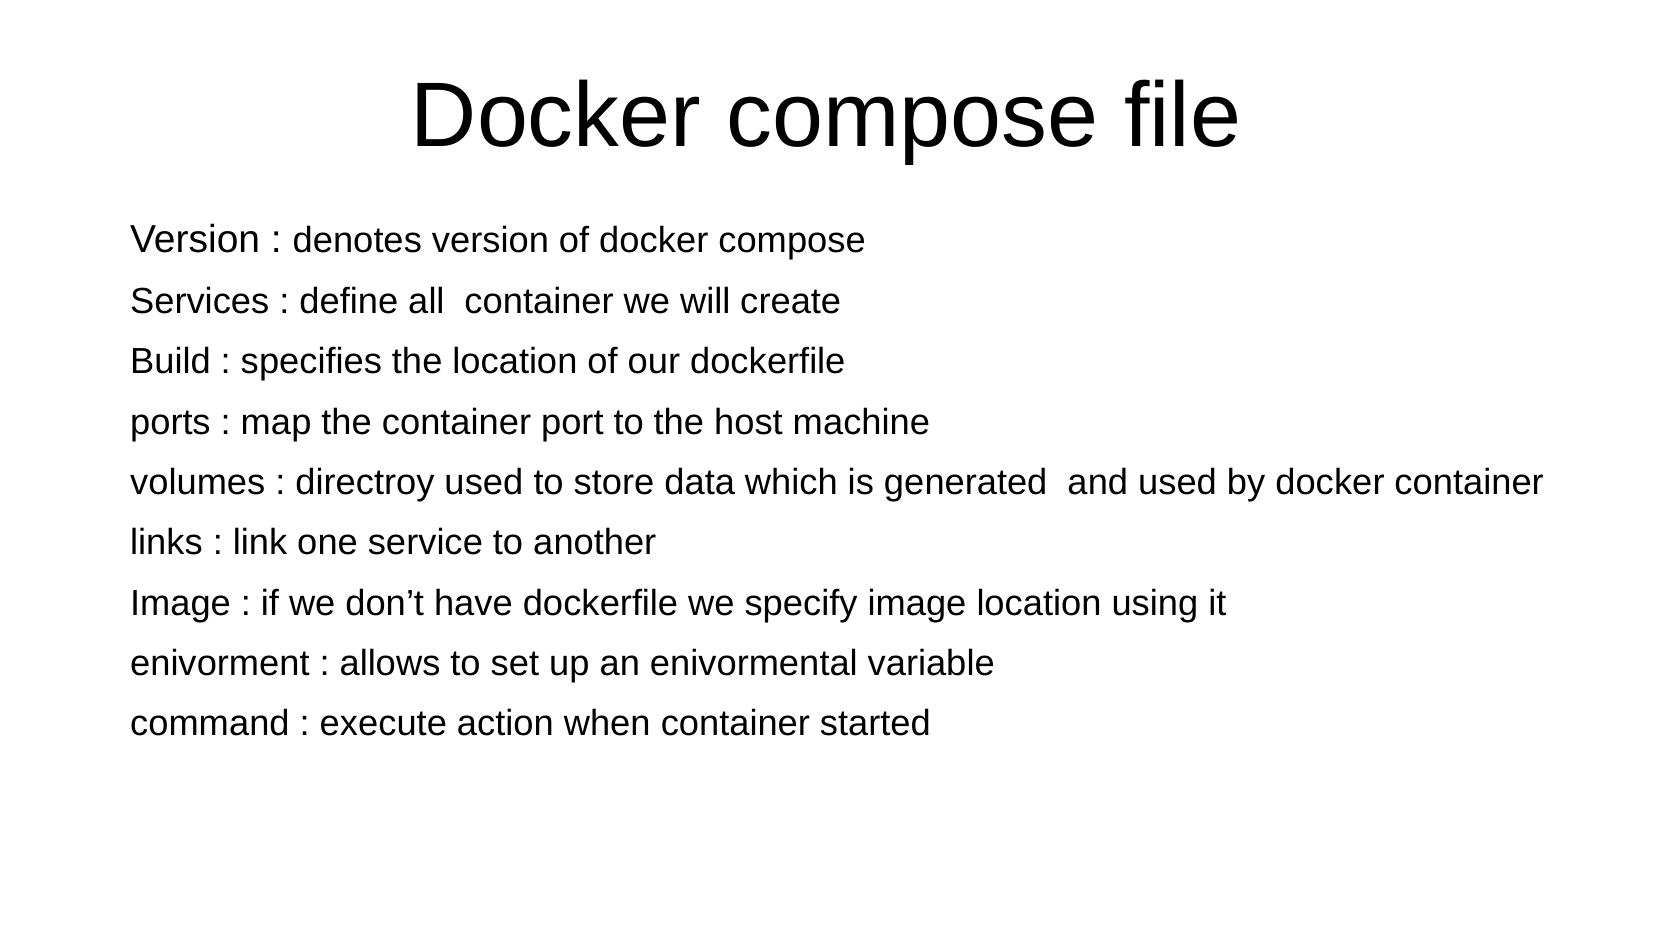

# Docker compose file
Version : denotes version of docker compose
Services : define all container we will create
Build : specifies the location of our dockerfile
ports : map the container port to the host machine
volumes : directroy used to store data which is generated and used by docker container
links : link one service to another
Image : if we don’t have dockerfile we specify image location using it
enivorment : allows to set up an enivormental variable
command : execute action when container started